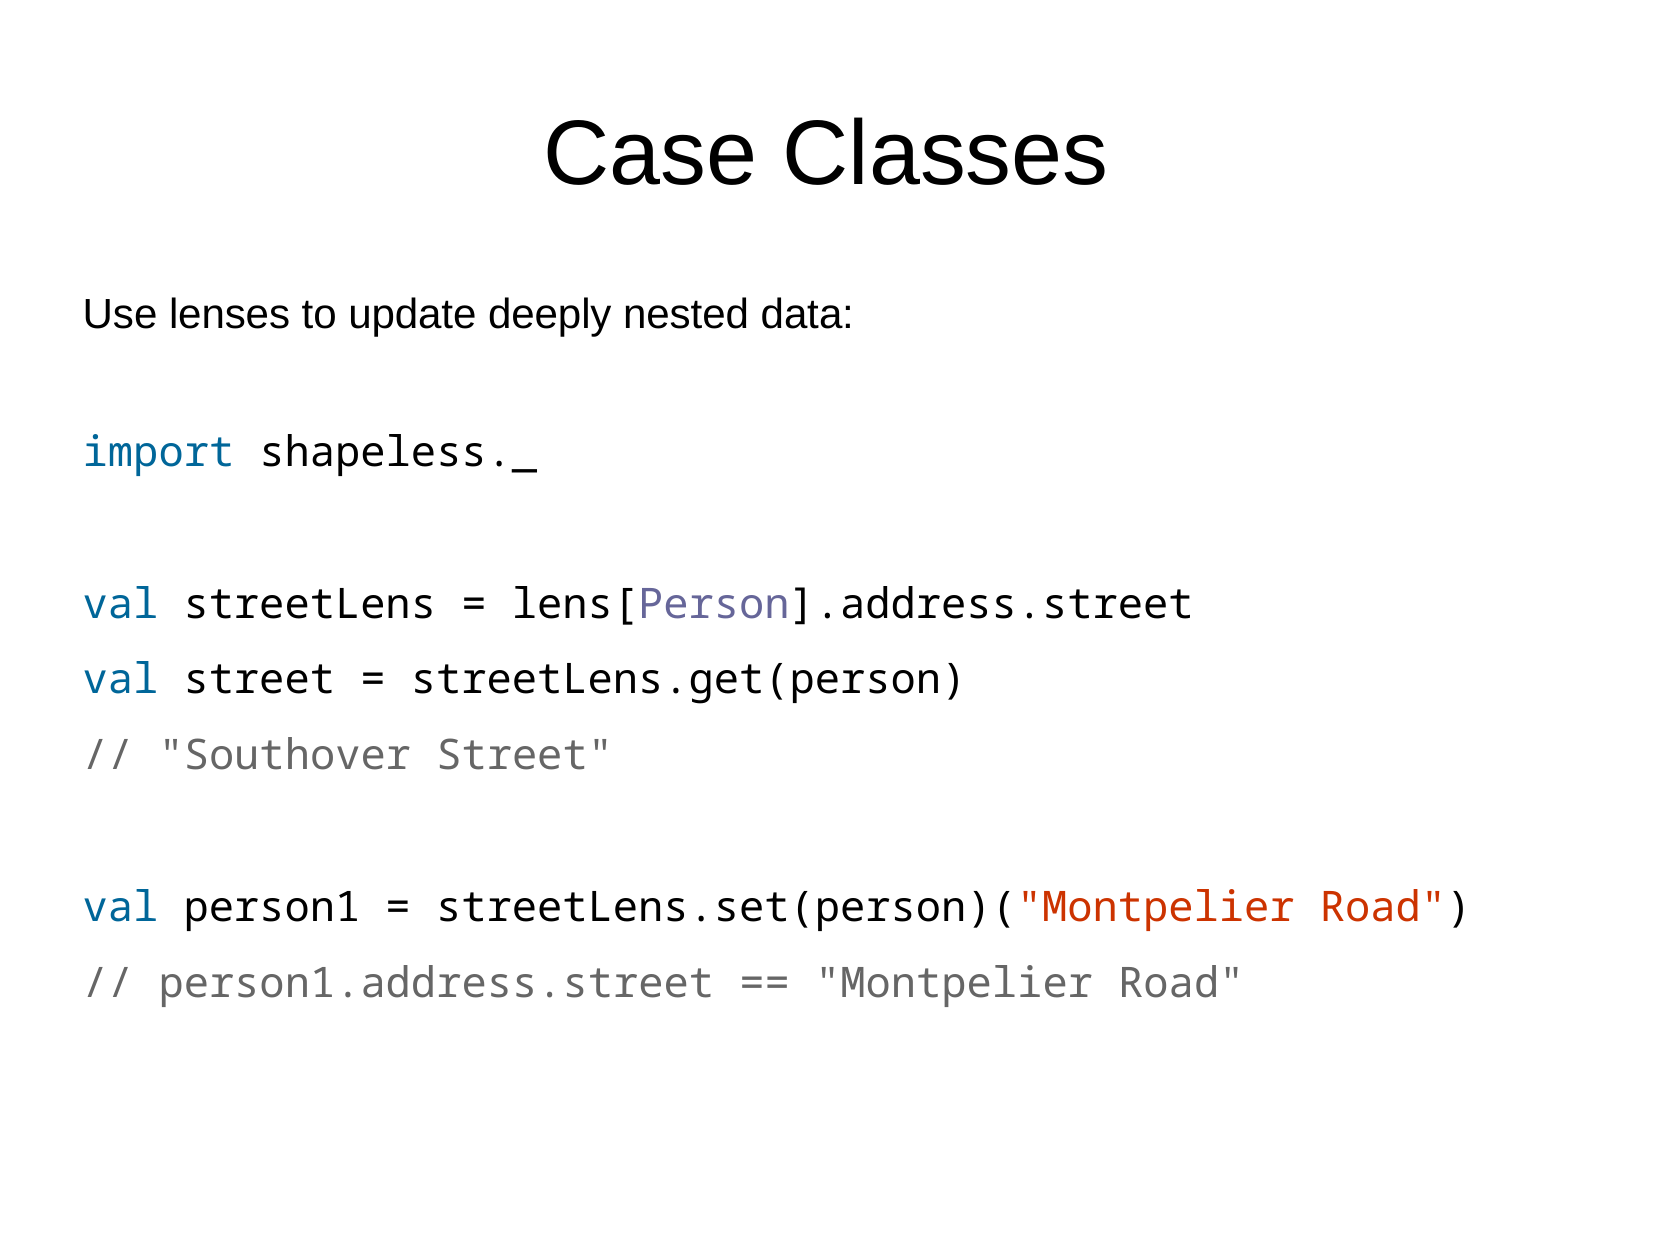

# Case Classes
Use lenses to update deeply nested data:
import shapeless._
val streetLens = lens[Person].address.street
val street = streetLens.get(person)
// "Southover Street"
val person1 = streetLens.set(person)("Montpelier Road")
// person1.address.street == "Montpelier Road"